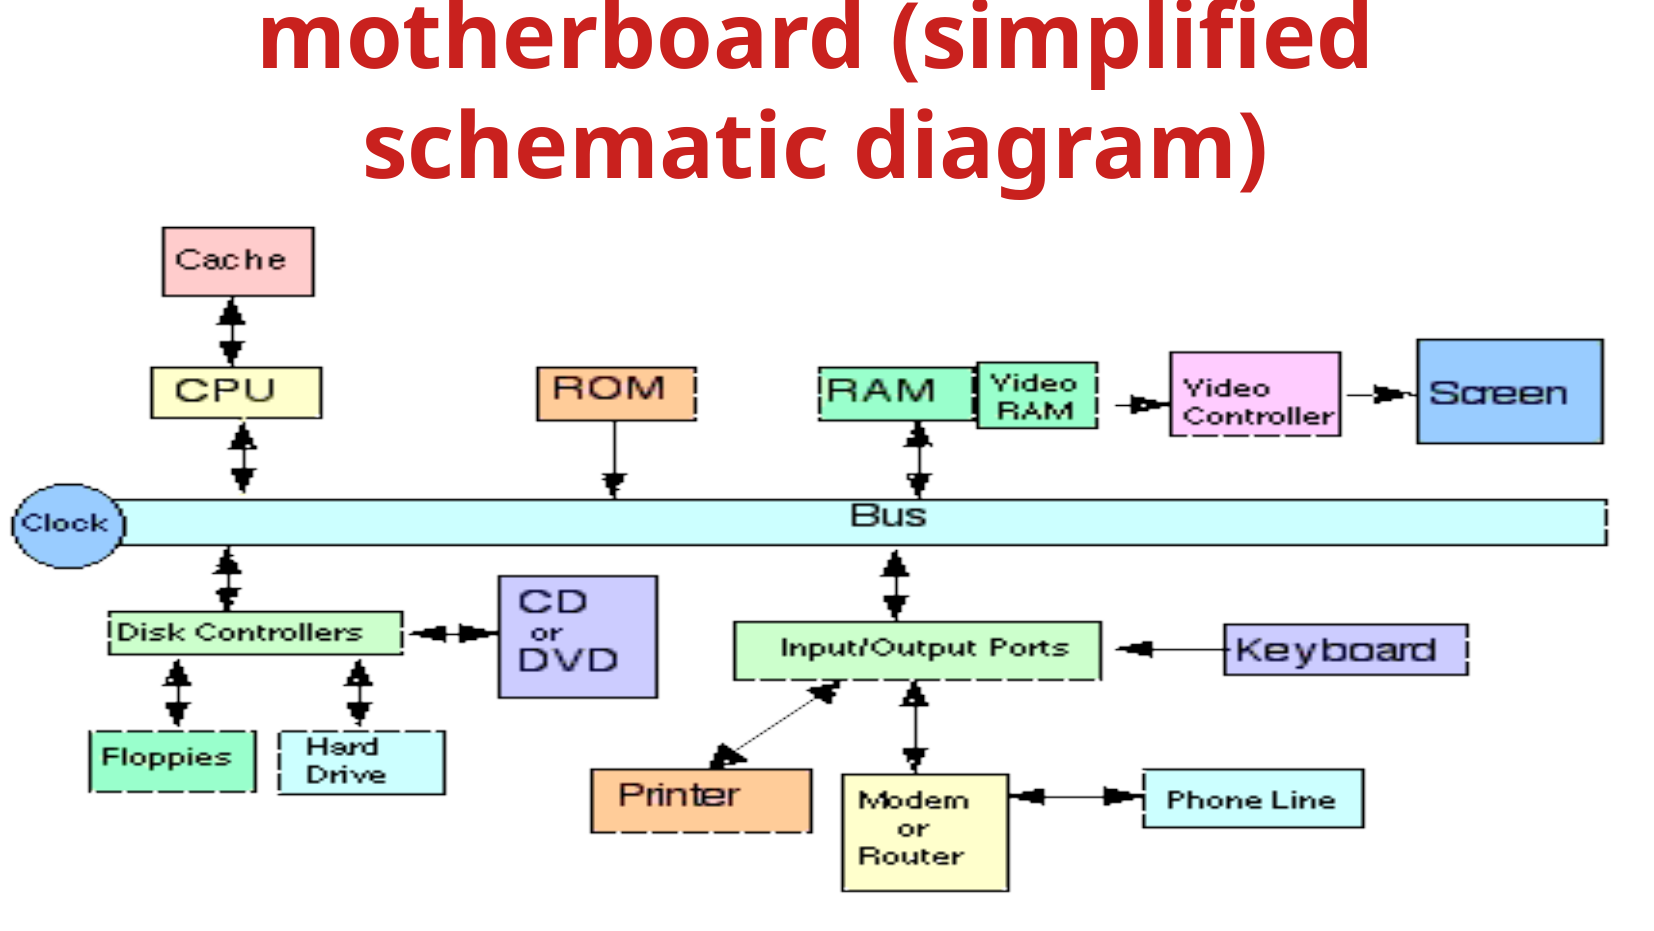

# Connections on motherboard (simplified schematic diagram)